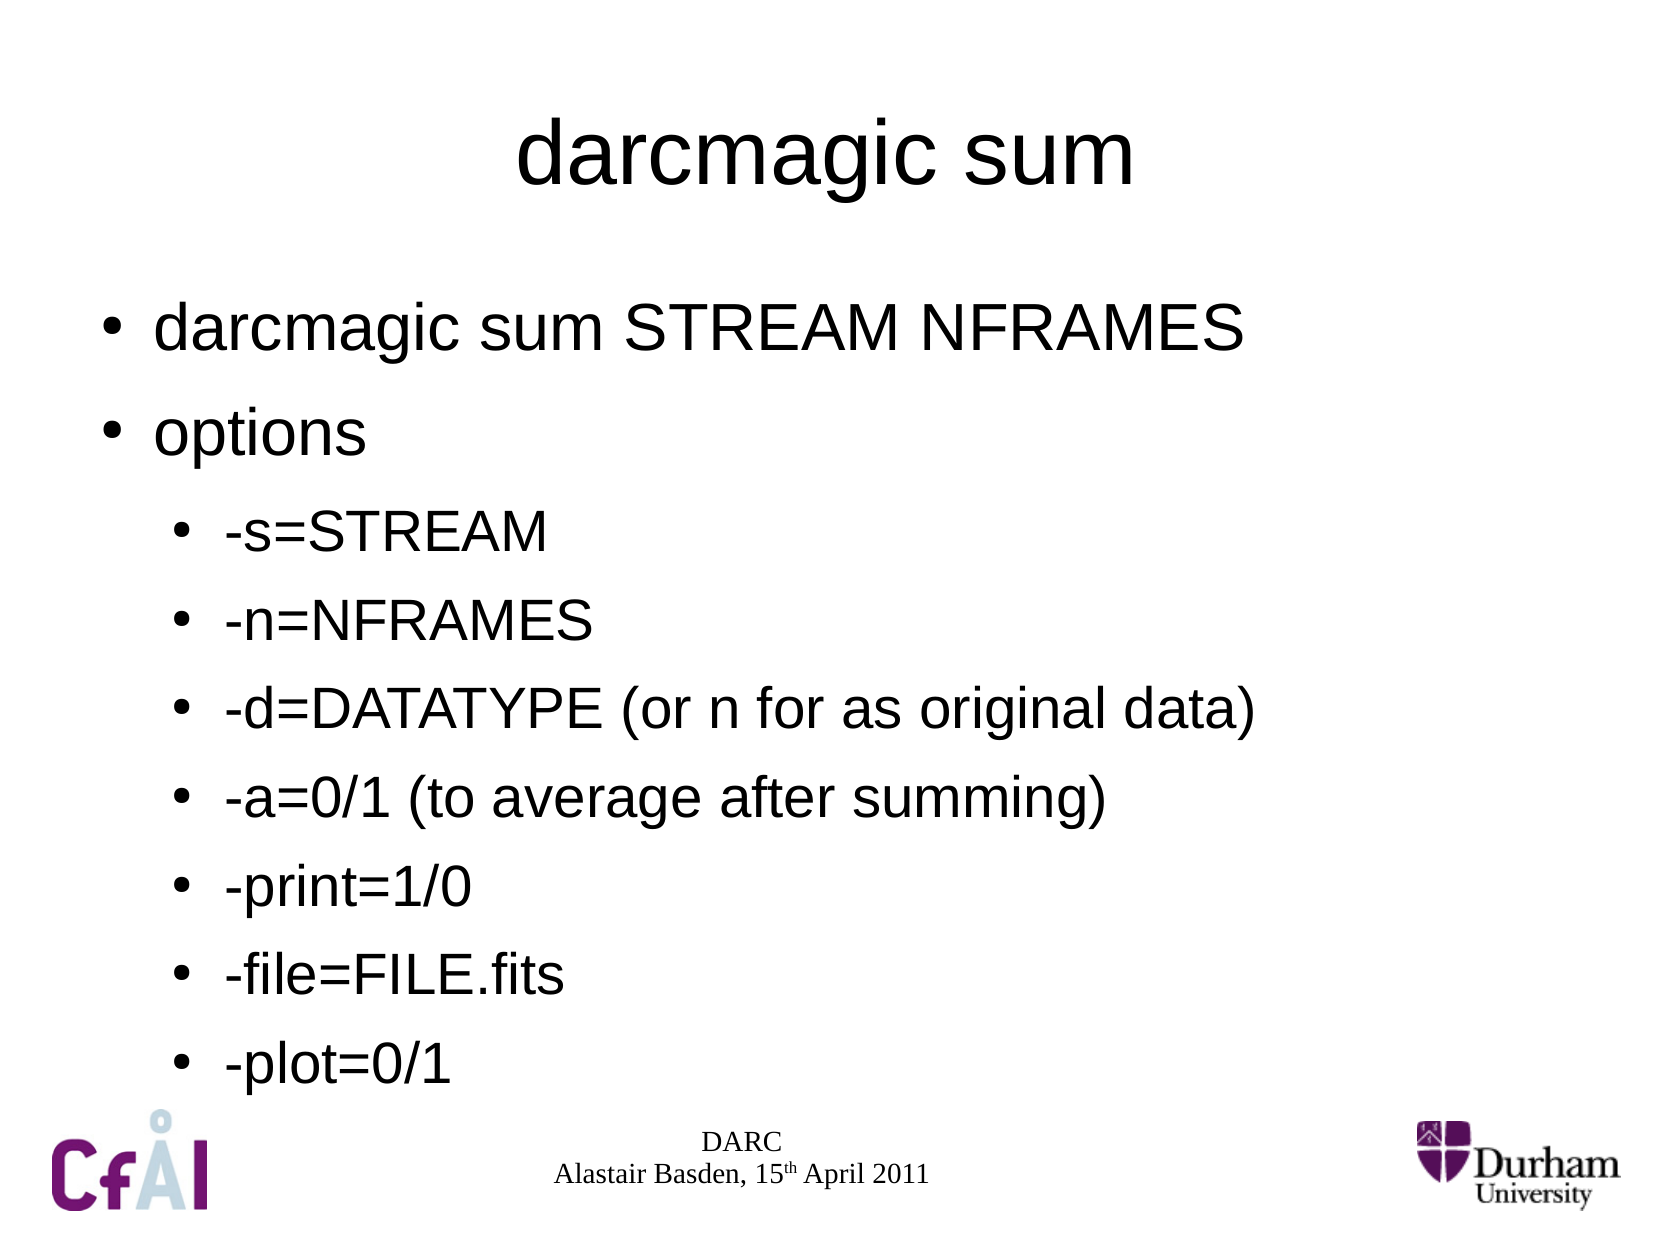

# darcmagic sum
darcmagic sum STREAM NFRAMES
options
-s=STREAM
-n=NFRAMES
-d=DATATYPE (or n for as original data)
-a=0/1 (to average after summing)
-print=1/0
-file=FILE.fits
-plot=0/1